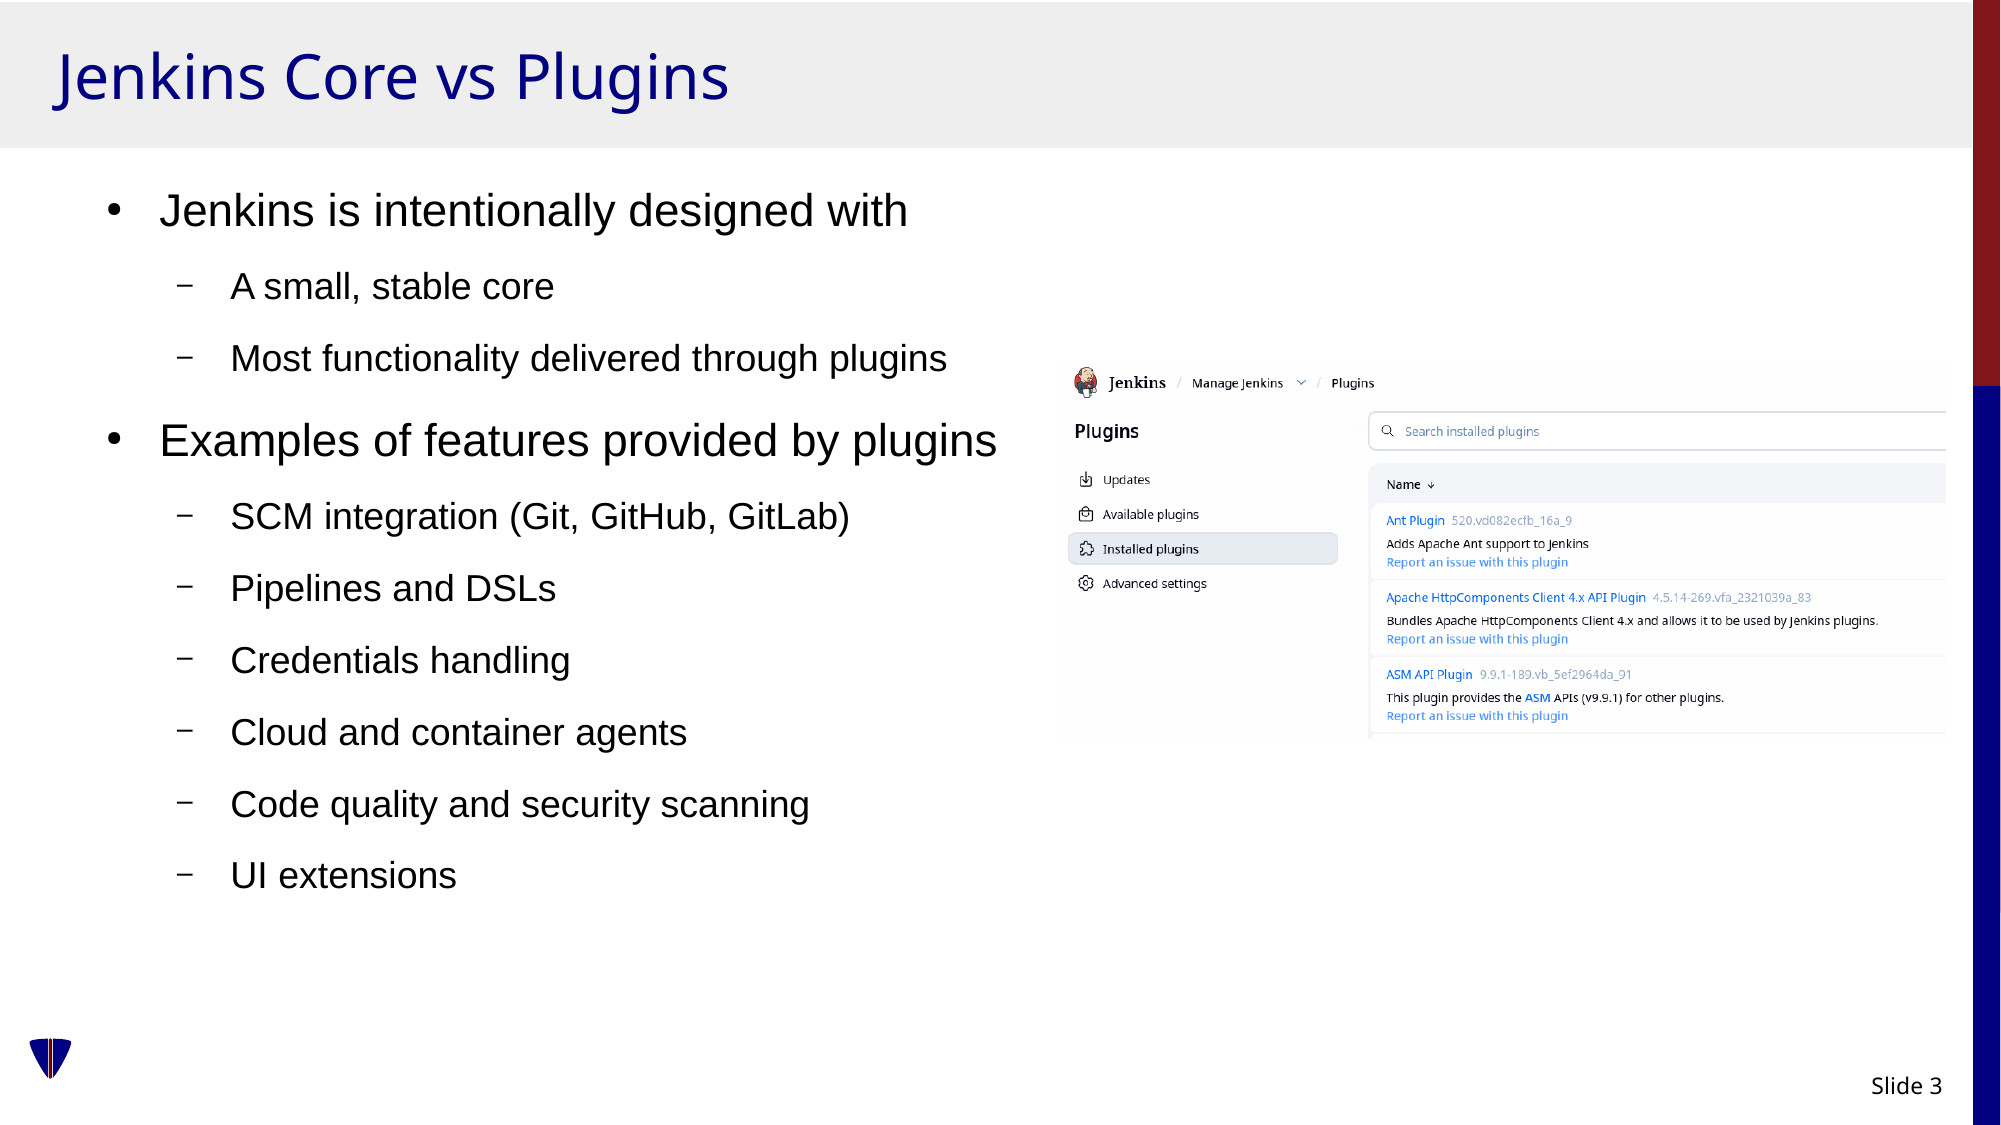

# Jenkins Core vs Plugins
Jenkins is intentionally designed with
A small, stable core
Most functionality delivered through plugins
Examples of features provided by plugins
SCM integration (Git, GitHub, GitLab)
Pipelines and DSLs
Credentials handling
Cloud and container agents
Code quality and security scanning
UI extensions